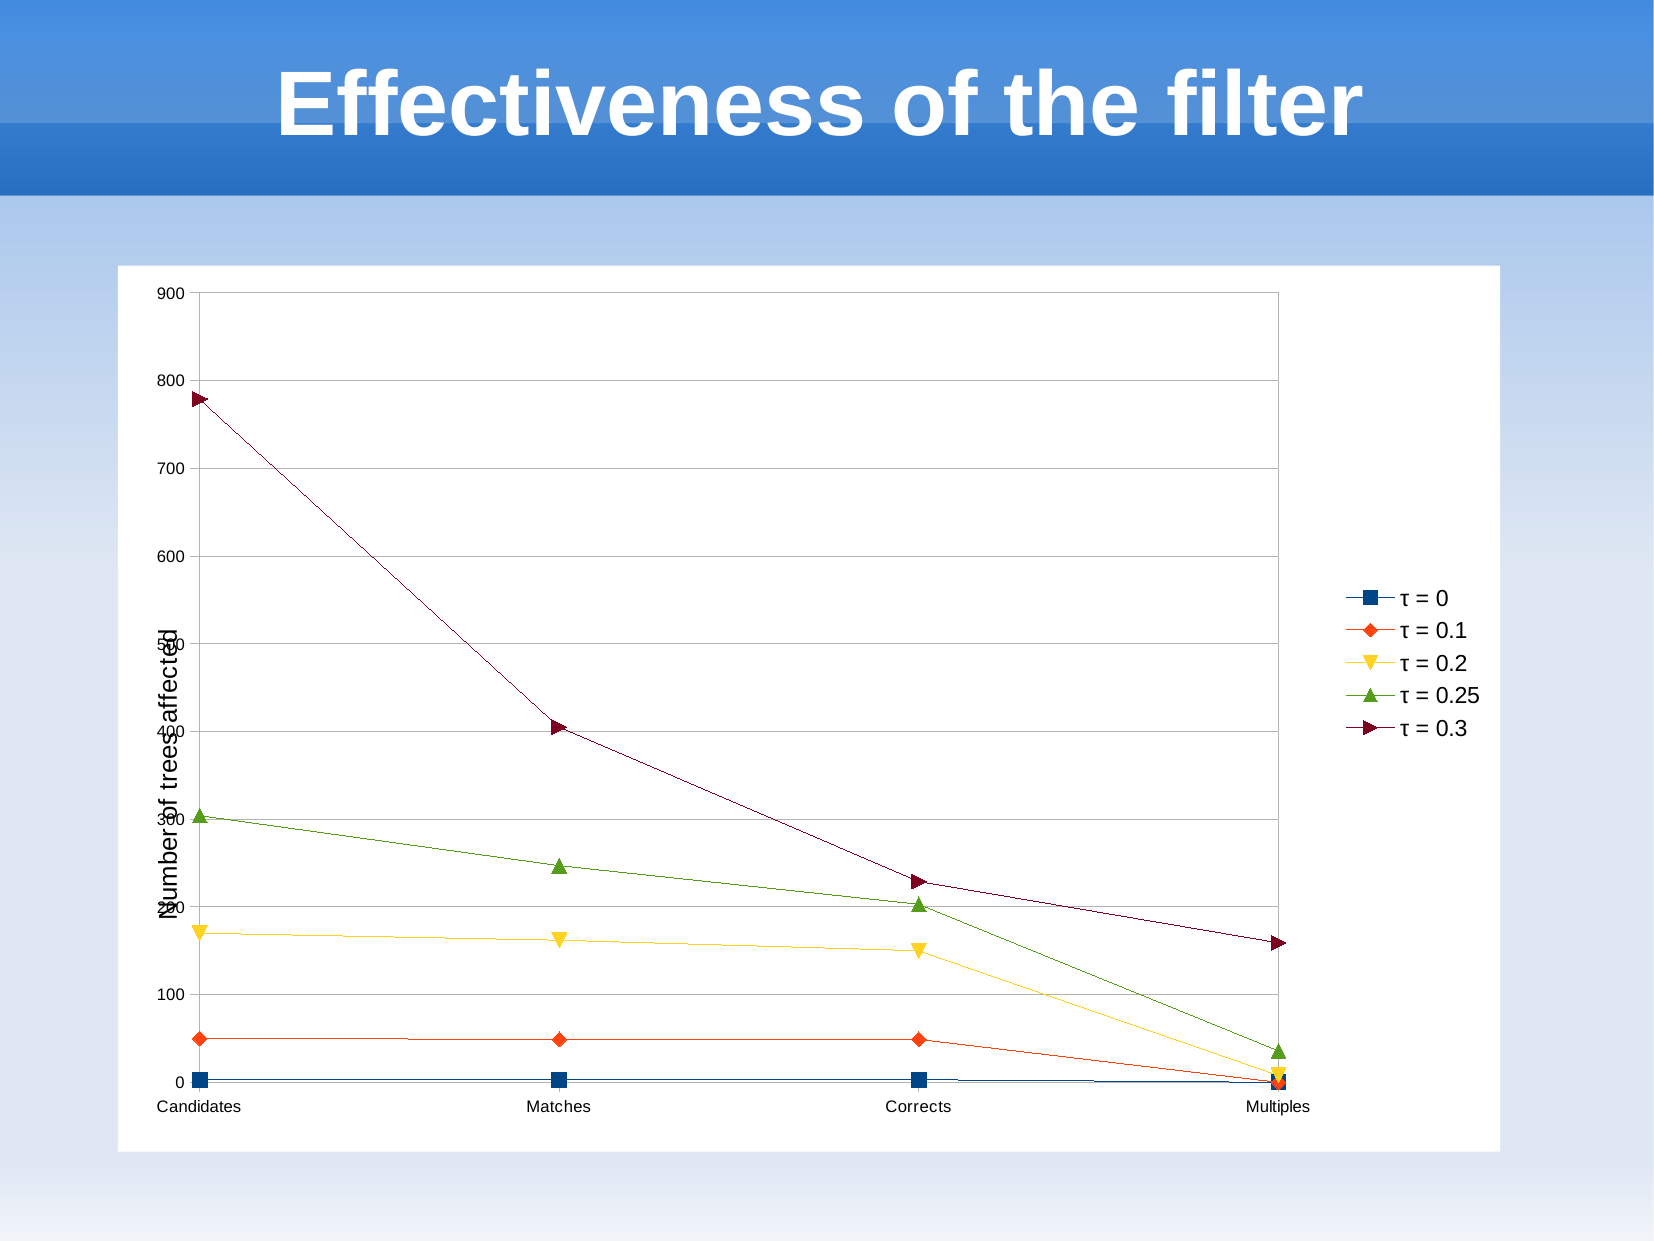

# Effectiveness of the filter
### Chart
| Category | τ = 0 | τ = 0.1 | τ = 0.2 | τ = 0.25 | τ = 0.3 |
|---|---|---|---|---|---|
| Candidates | 3.0 | 50.0 | 170.0 | 304.0 | 779.0 |
| Matches | 3.0 | 49.0 | 162.0 | 247.0 | 405.0 |
| Corrects | 3.0 | 49.0 | 150.0 | 203.0 | 229.0 |
| Multiples | 0.0 | 0.0 | 8.0 | 36.0 | 159.0 |